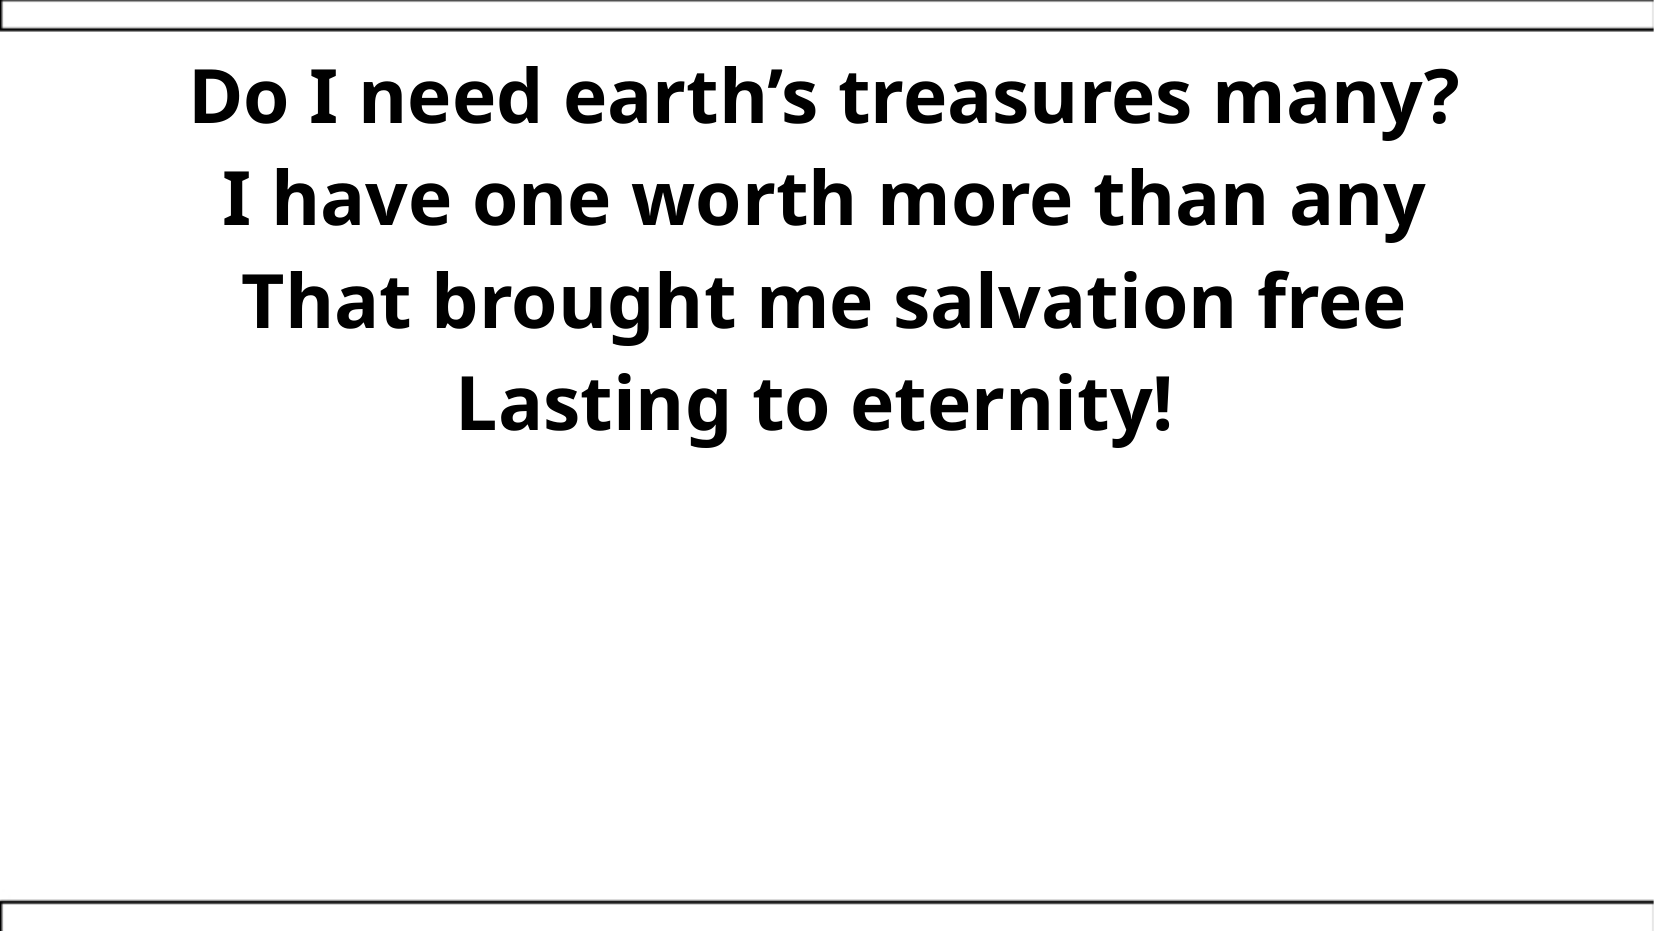

Do I need earth’s treasures many?
I have one worth more than any
That brought me salvation free
Lasting to eternity!